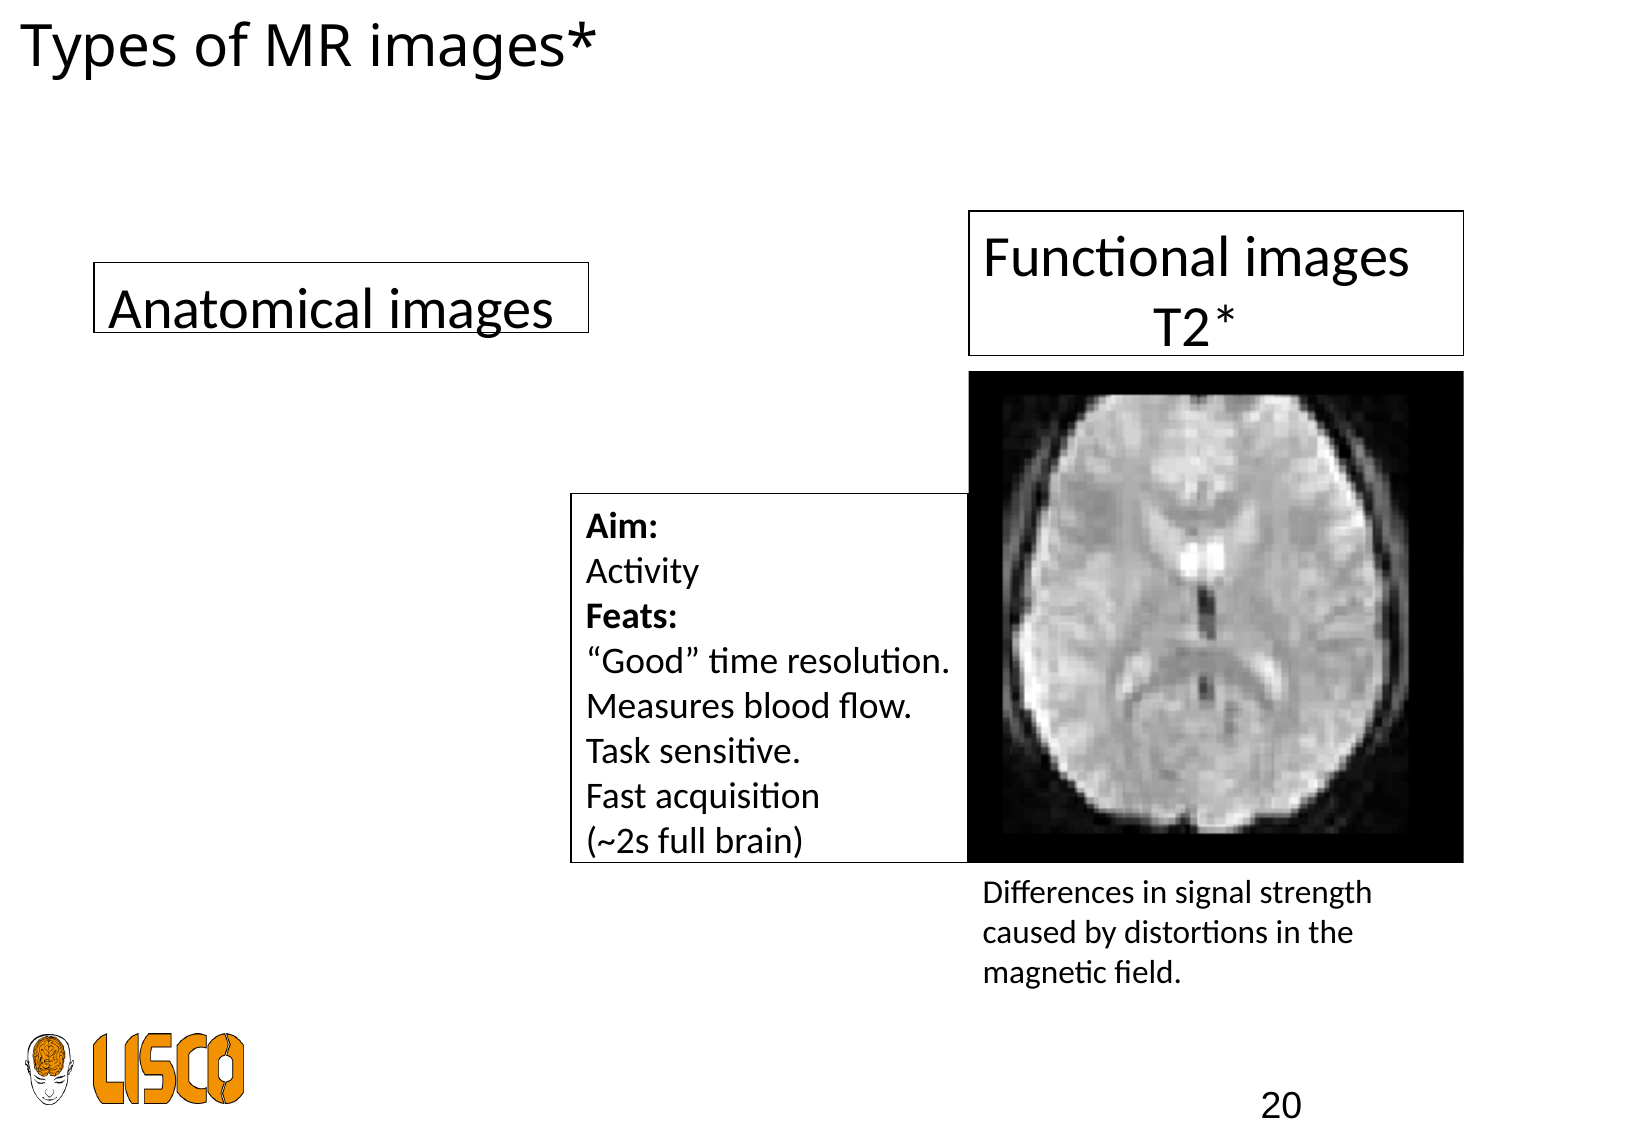

Types of MR images*
Functional images
T2*
Anatomical images
Aim:
Activity
Feats:
“Good” time resolution.
Measures blood flow.
Task sensitive.
Fast acquisition
(~2s full brain)
Differences in signal strength caused by distortions in the magnetic field.